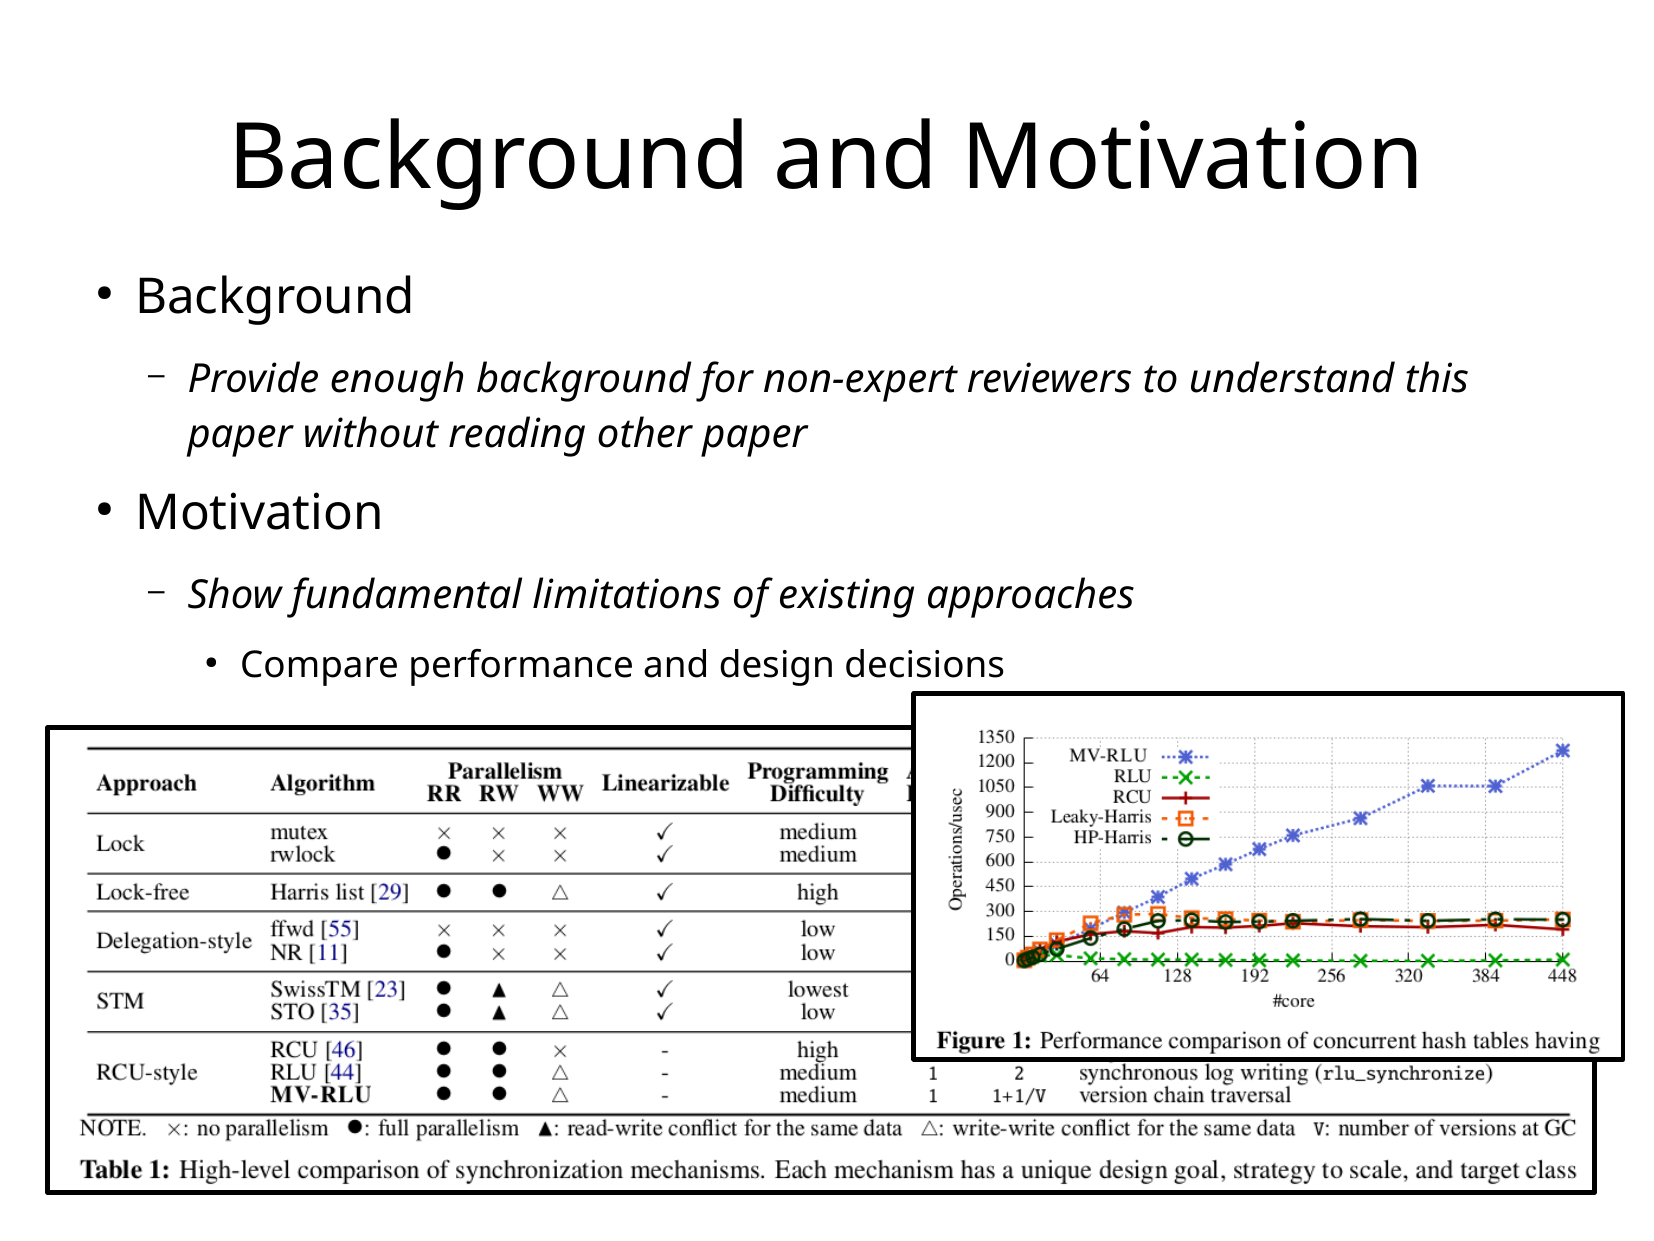

# Background and Motivation
Background
Provide enough background for non-expert reviewers to understand this paper without reading other paper
Motivation
Show fundamental limitations of existing approaches
Compare performance and design decisions